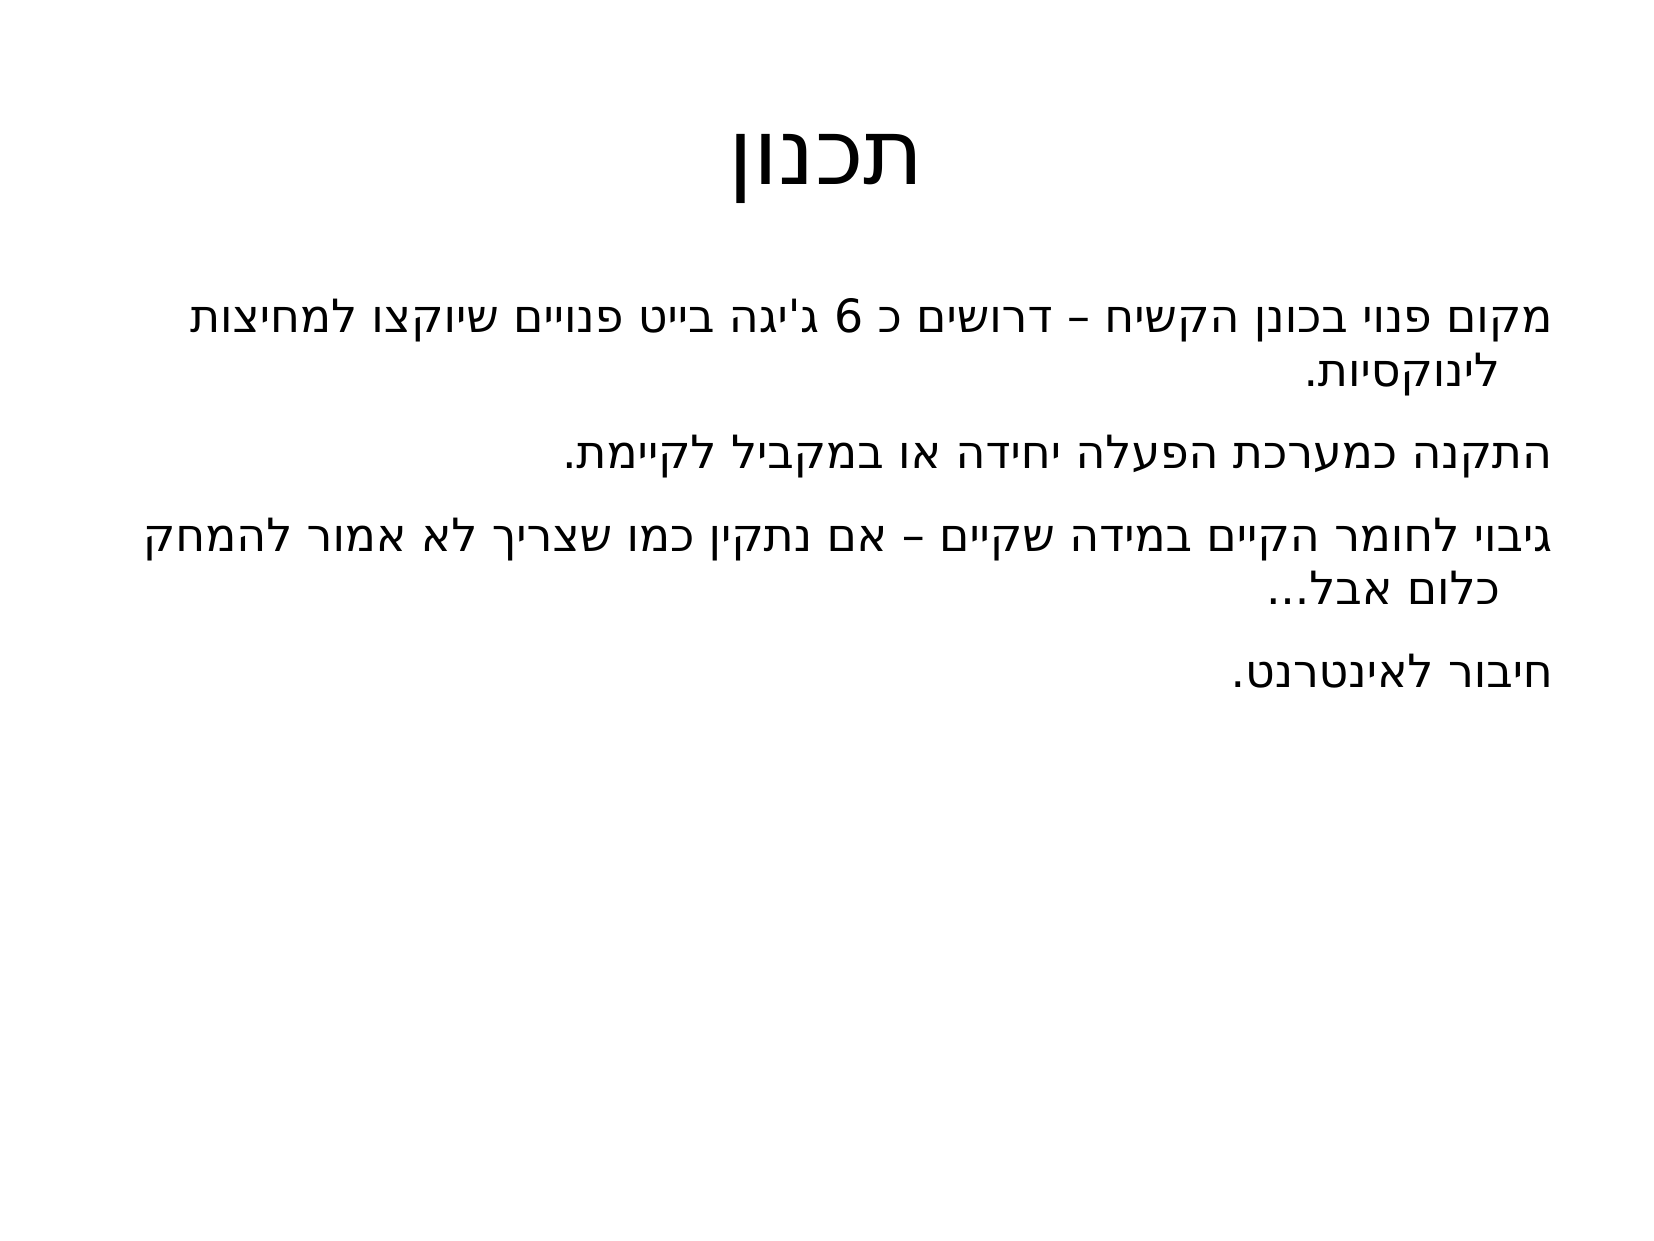

# תכנון
מקום פנוי בכונן הקשיח – דרושים כ 6 ג'יגה בייט פנויים שיוקצו למחיצות לינוקסיות.
התקנה כמערכת הפעלה יחידה או במקביל לקיימת.
גיבוי לחומר הקיים במידה שקיים – אם נתקין כמו שצריך לא אמור להמחק כלום אבל...
חיבור לאינטרנט.